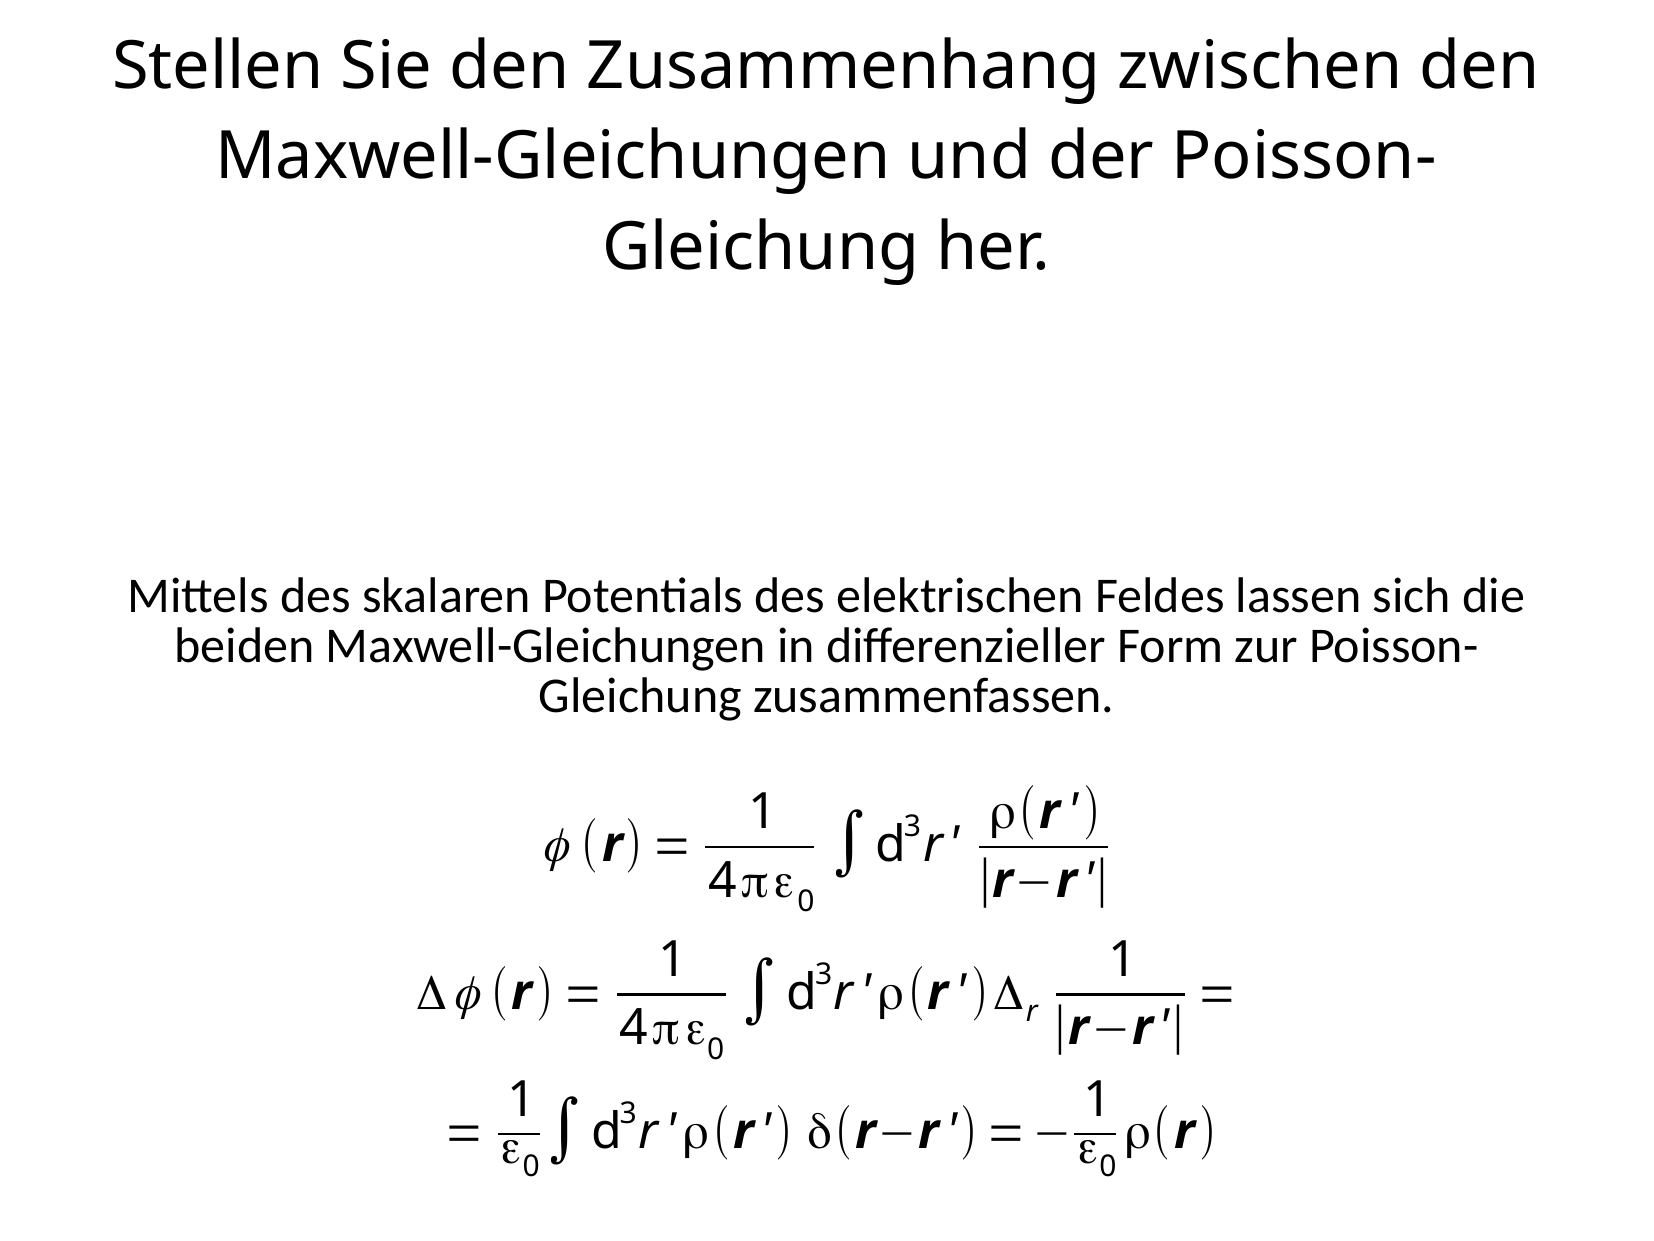

# Stellen Sie den Zusammenhang zwischen den Maxwell-Gleichungen und der Poisson-Gleichung her.
Mittels des skalaren Potentials des elektrischen Feldes lassen sich die beiden Maxwell-Gleichungen in differenzieller Form zur Poisson-Gleichung zusammenfassen.